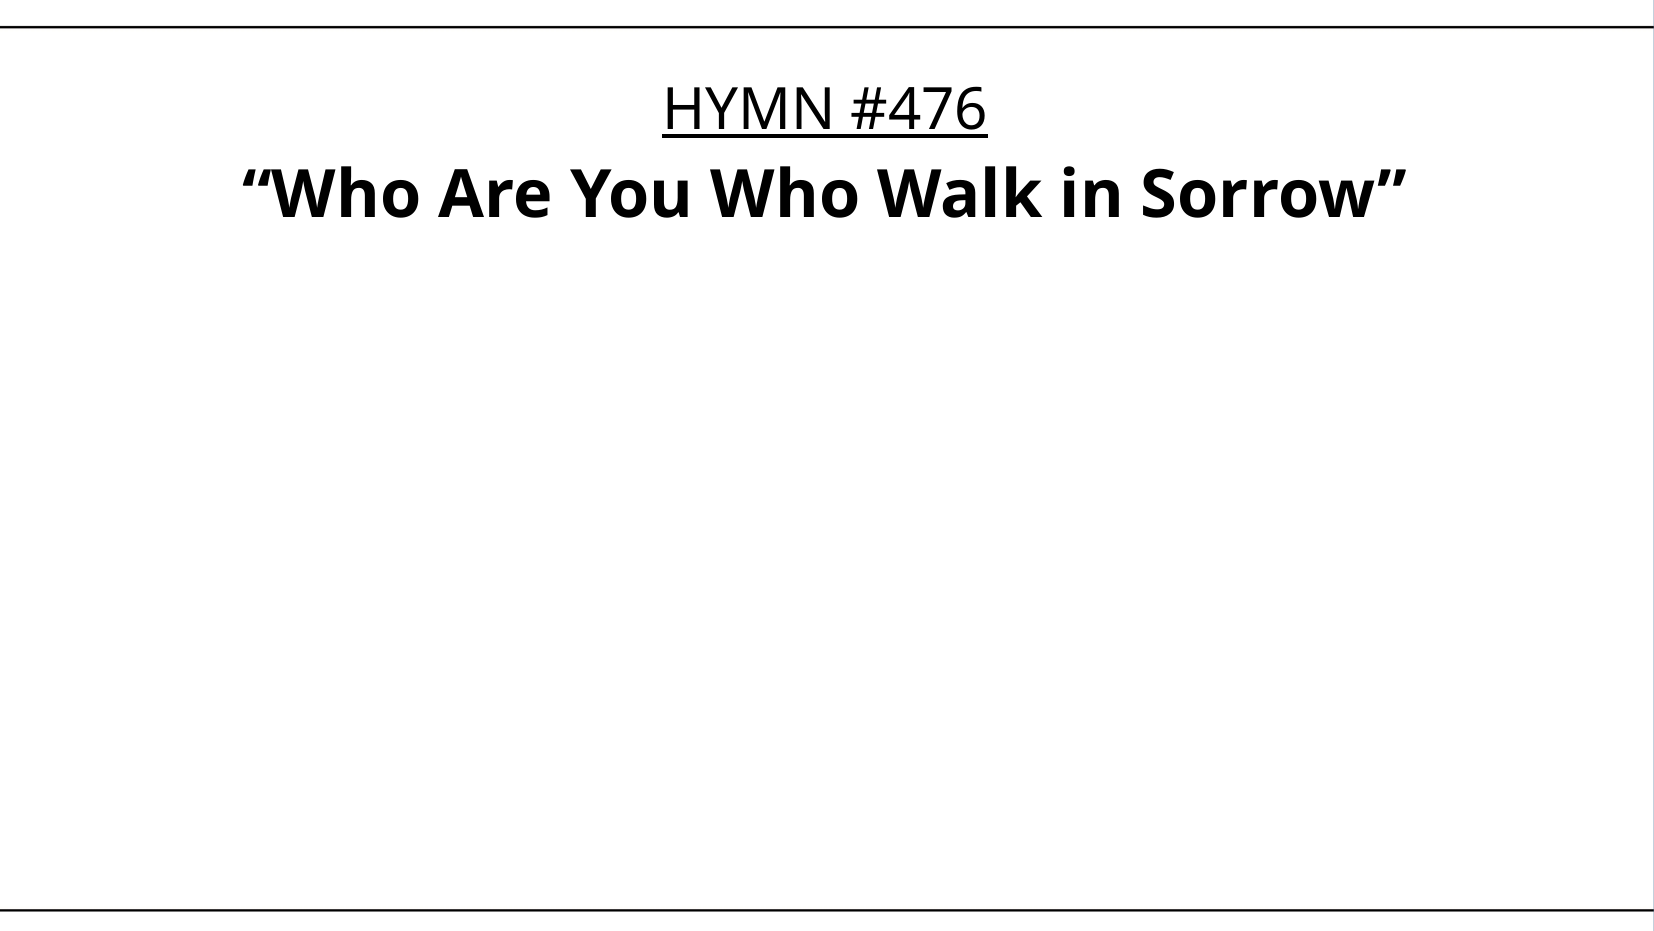

HYMN #476
“Who Are You Who Walk in Sorrow”